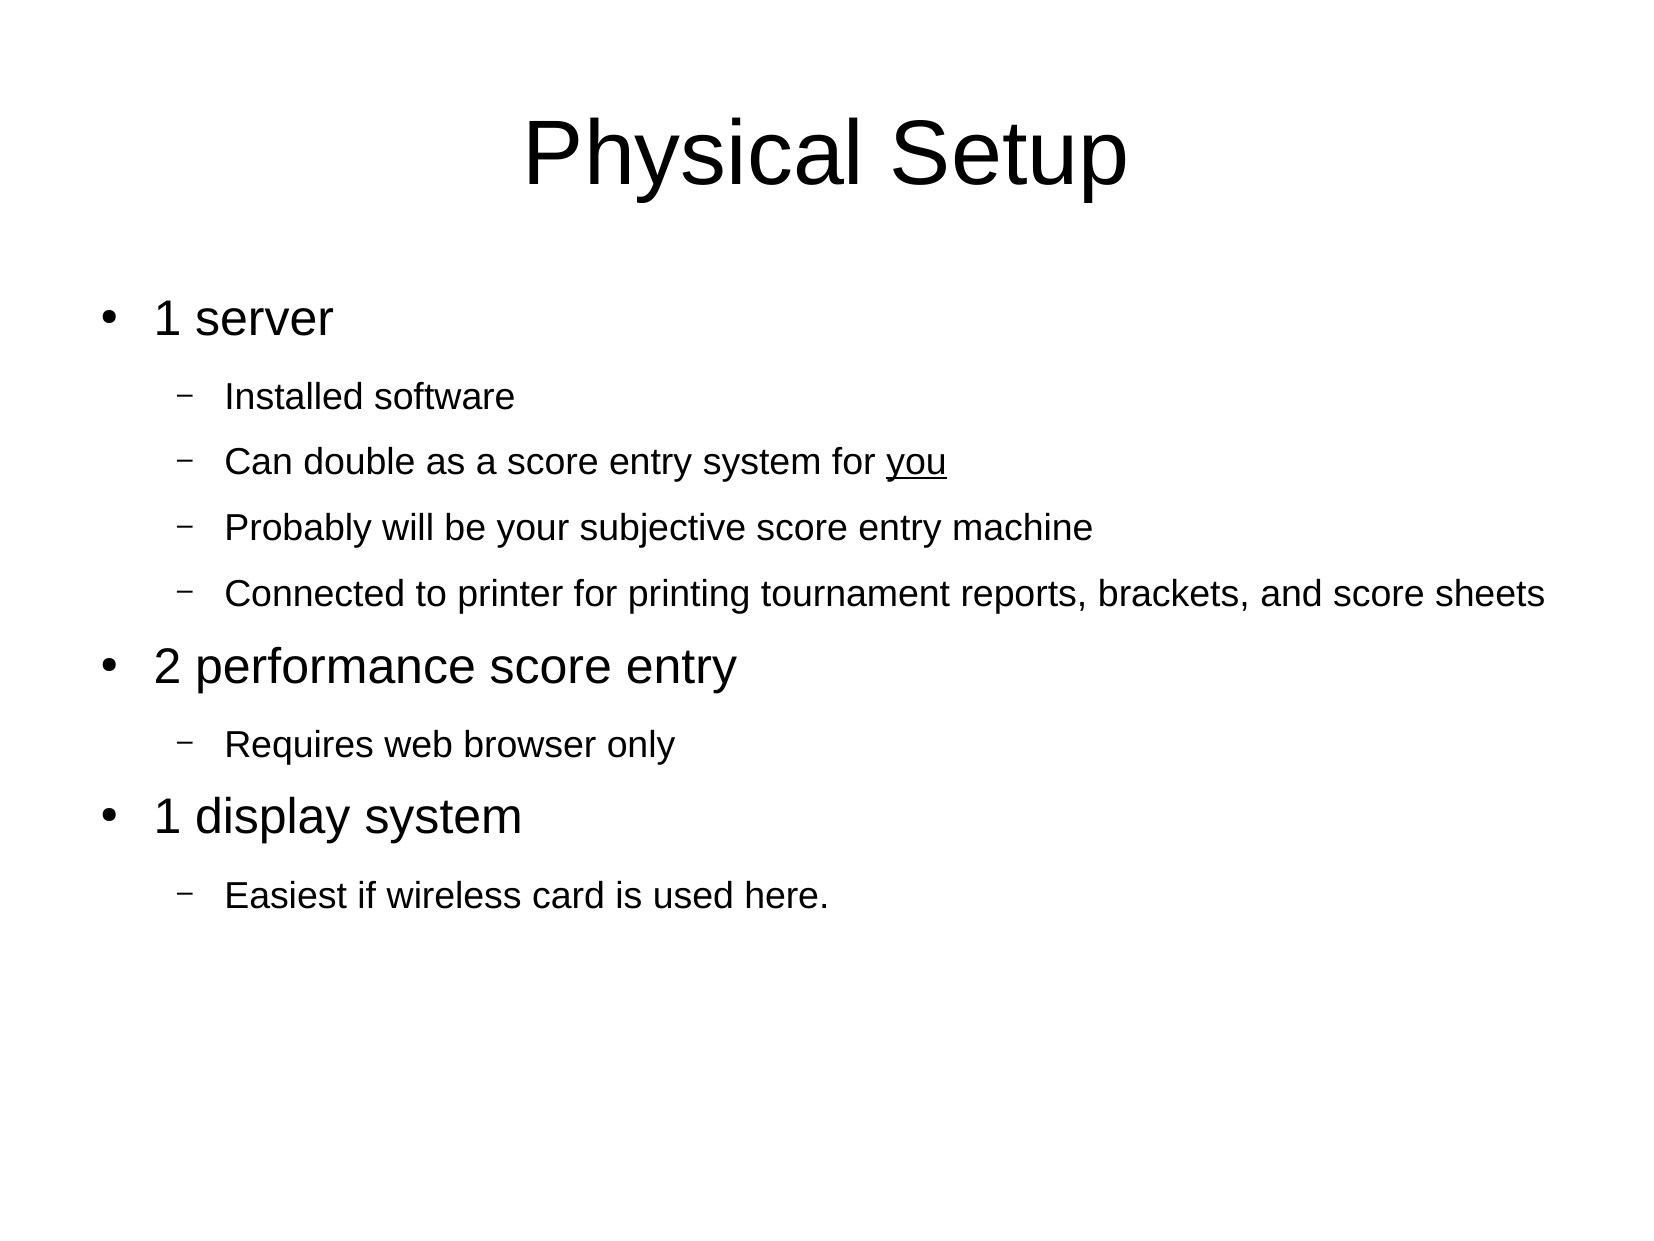

# Physical Setup
1 server
Installed software
Can double as a score entry system for you
Probably will be your subjective score entry machine
Connected to printer for printing tournament reports, brackets, and score sheets
2 performance score entry
Requires web browser only
1 display system
Easiest if wireless card is used here.